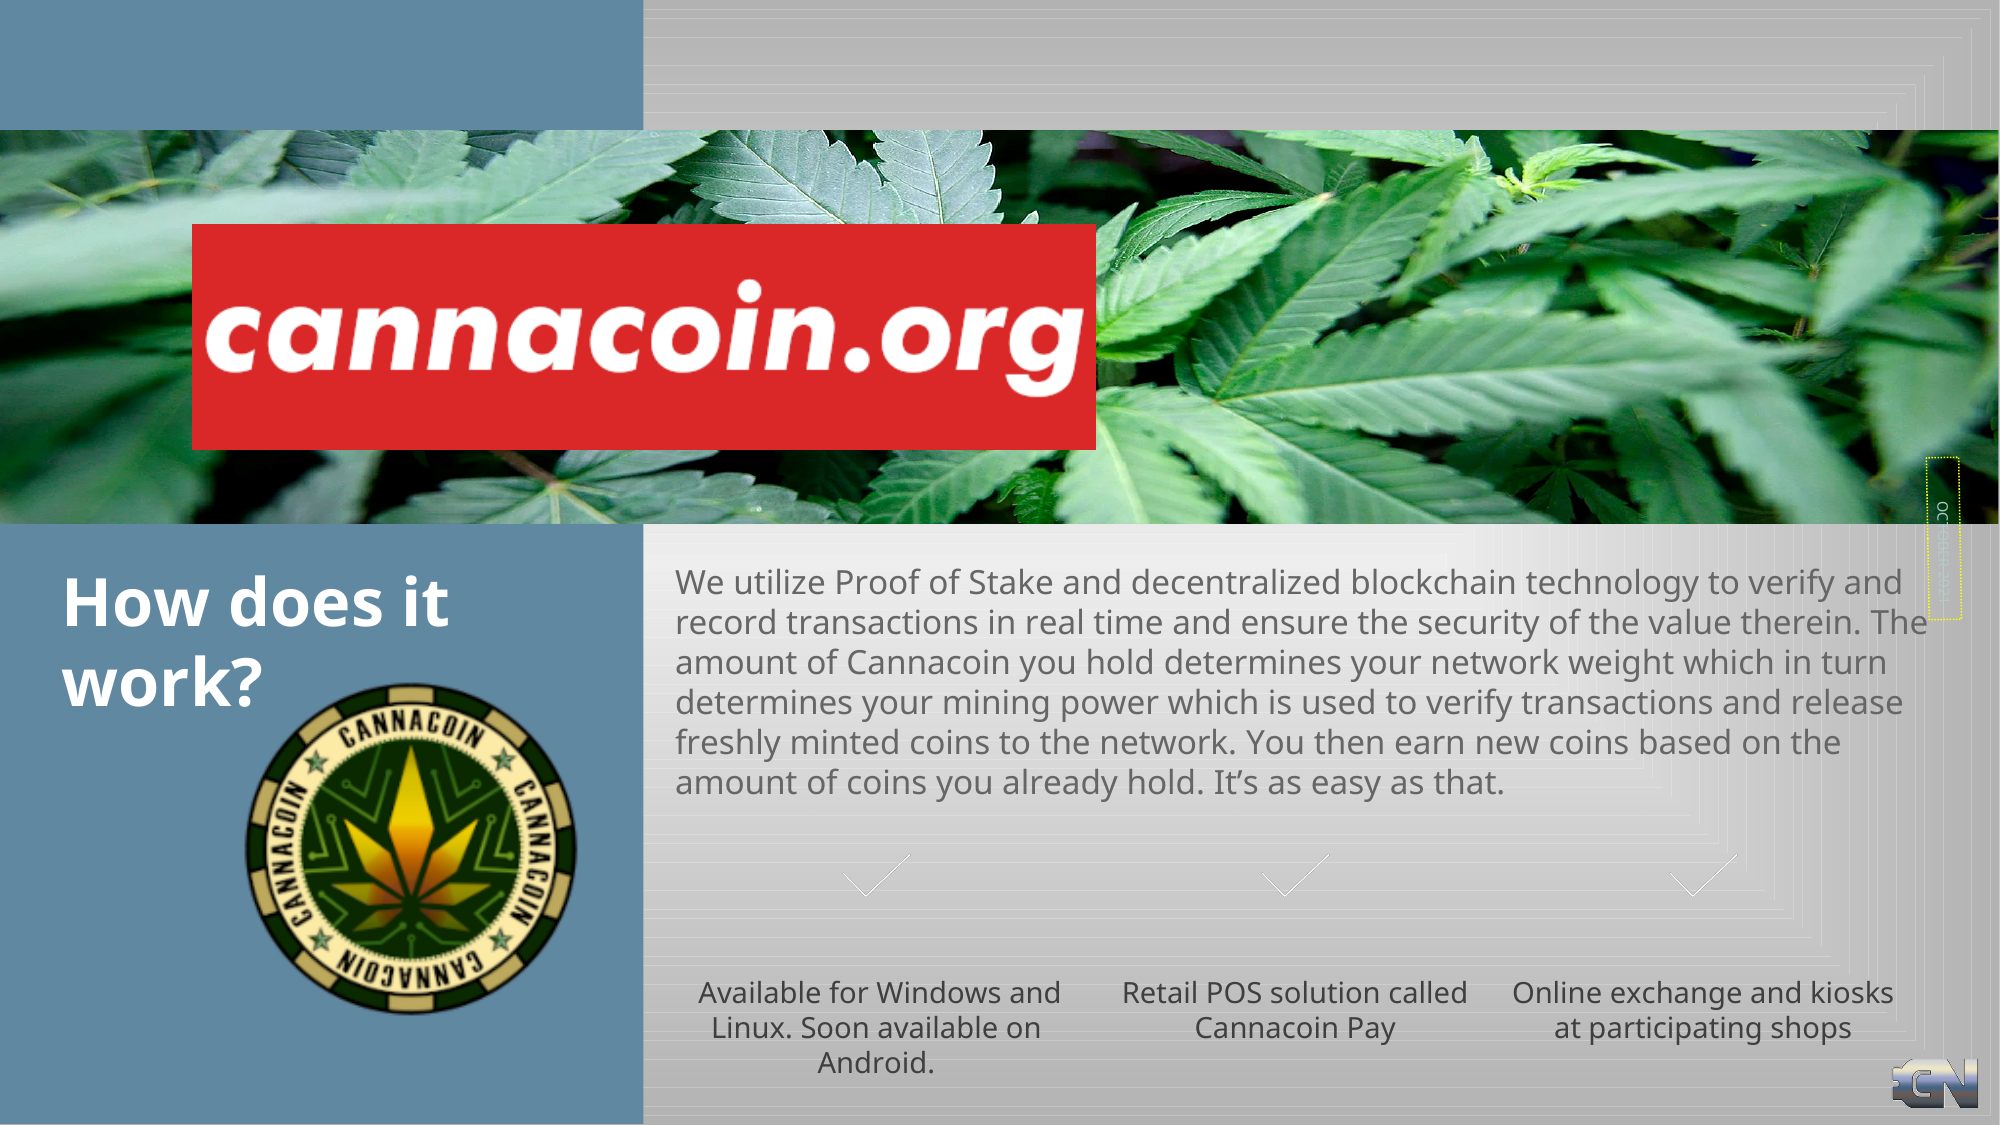

OCTOBER 2021
How does it work?
We utilize Proof of Stake and decentralized blockchain technology to verify and record transactions in real time and ensure the security of the value therein. The amount of Cannacoin you hold determines your network weight which in turn determines your mining power which is used to verify transactions and release freshly minted coins to the network. You then earn new coins based on the amount of coins you already hold. It’s as easy as that.
 Available for Windows and Linux. Soon available on Android.
Retail POS solution called Cannacoin Pay
Online exchange and kiosks at participating shops